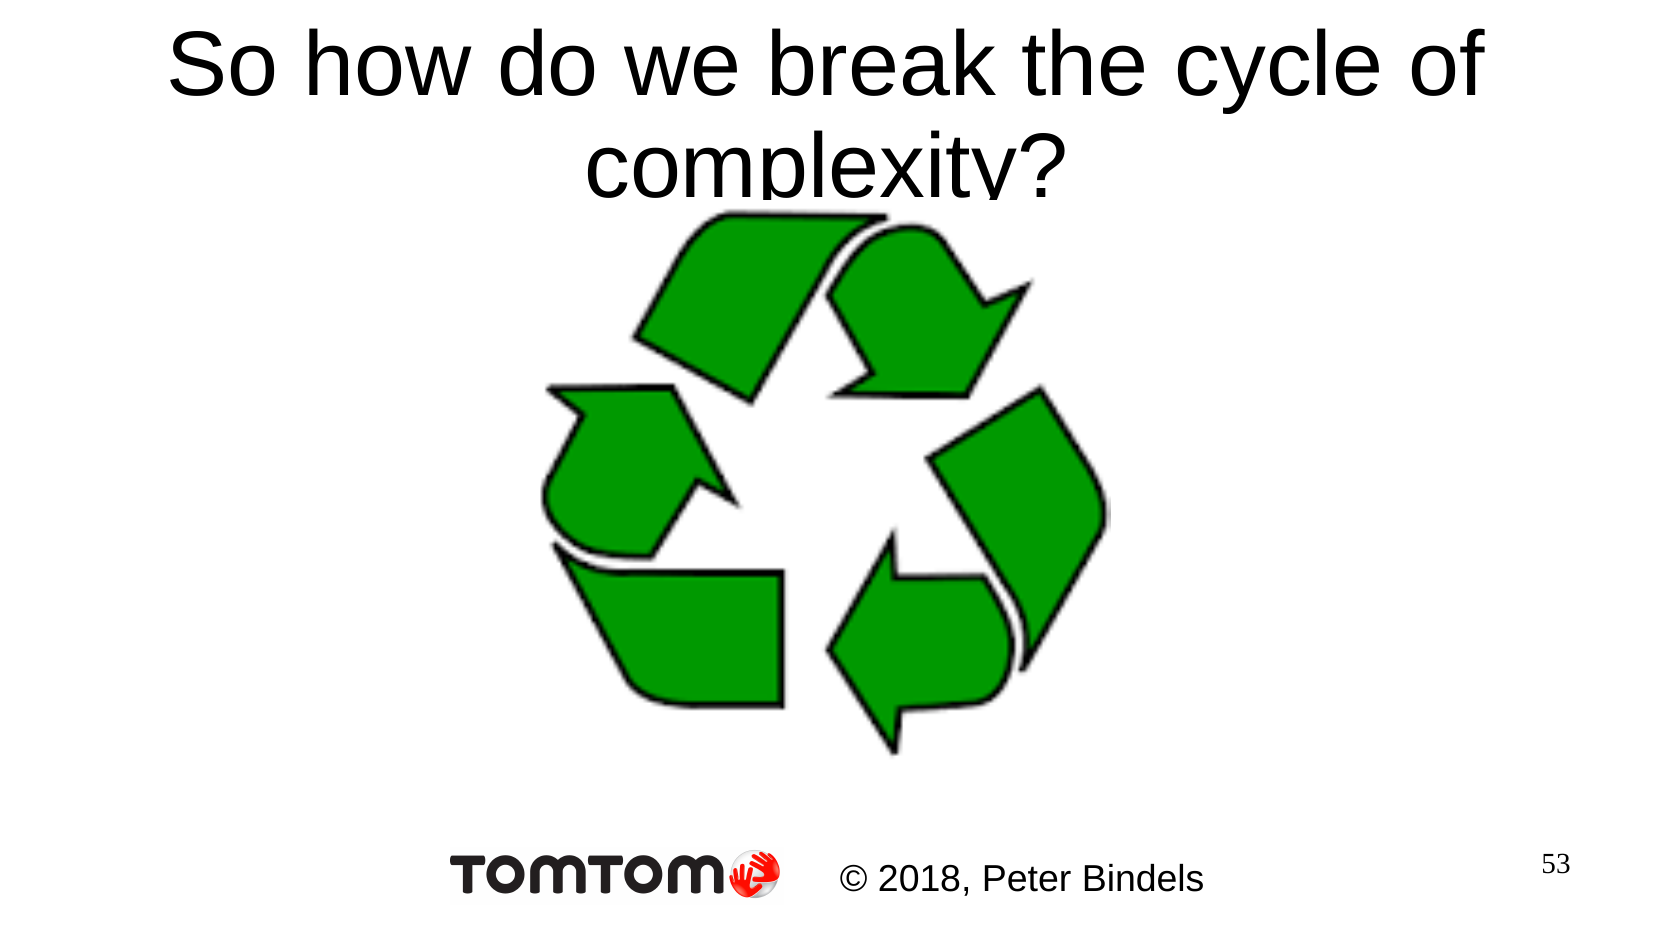

# So how do we break the cycle of complexity?
53